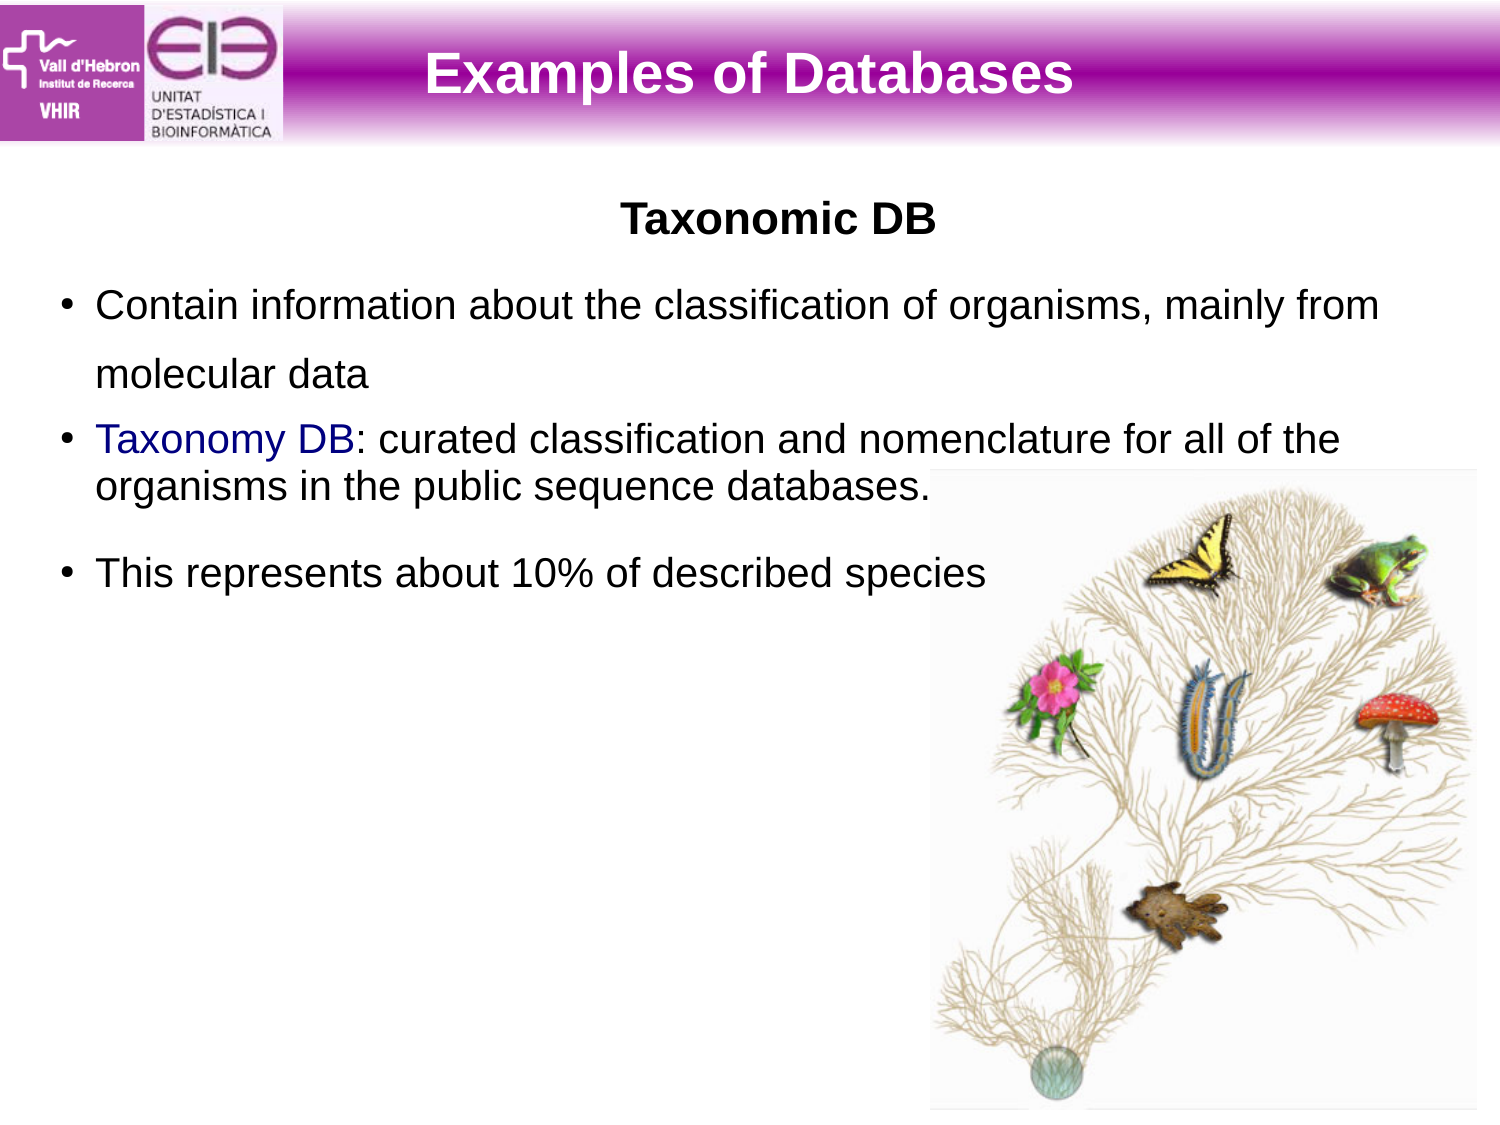

Examples of Databases
Taxonomic DB
Contain information about the classification of organisms, mainly from molecular data
Taxonomy DB: curated classification and nomenclature for all of the organisms in the public sequence databases.
This represents about 10% of described species